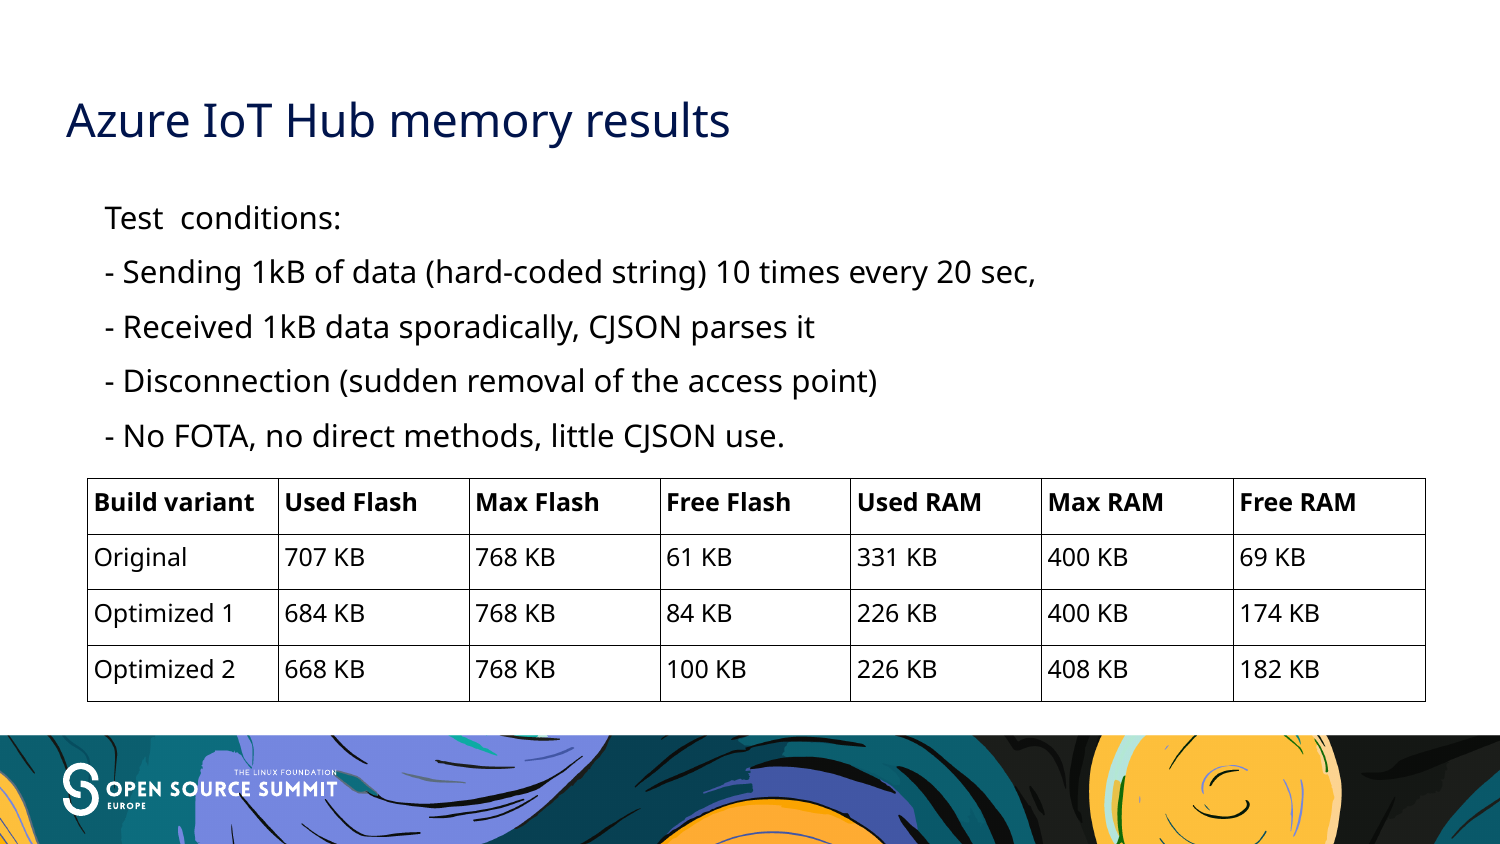

# Azure IoT Hub memory results
Test conditions:
- Sending 1kB of data (hard-coded string) 10 times every 20 sec,
- Received 1kB data sporadically, CJSON parses it
- Disconnection (sudden removal of the access point)
- No FOTA, no direct methods, little CJSON use.
| Build variant | Used Flash | Max Flash | Free Flash | Used RAM | Max RAM | Free RAM |
| --- | --- | --- | --- | --- | --- | --- |
| Original | 707 KB | 768 KB | 61 KB | 331 KB | 400 KB | 69 KB |
| Optimized 1 | 684 KB | 768 KB | 84 KB | 226 KB | 400 KB | 174 KB |
| Optimized 2 | 668 KB | 768 KB | 100 KB | 226 KB | 408 KB | 182 KB |